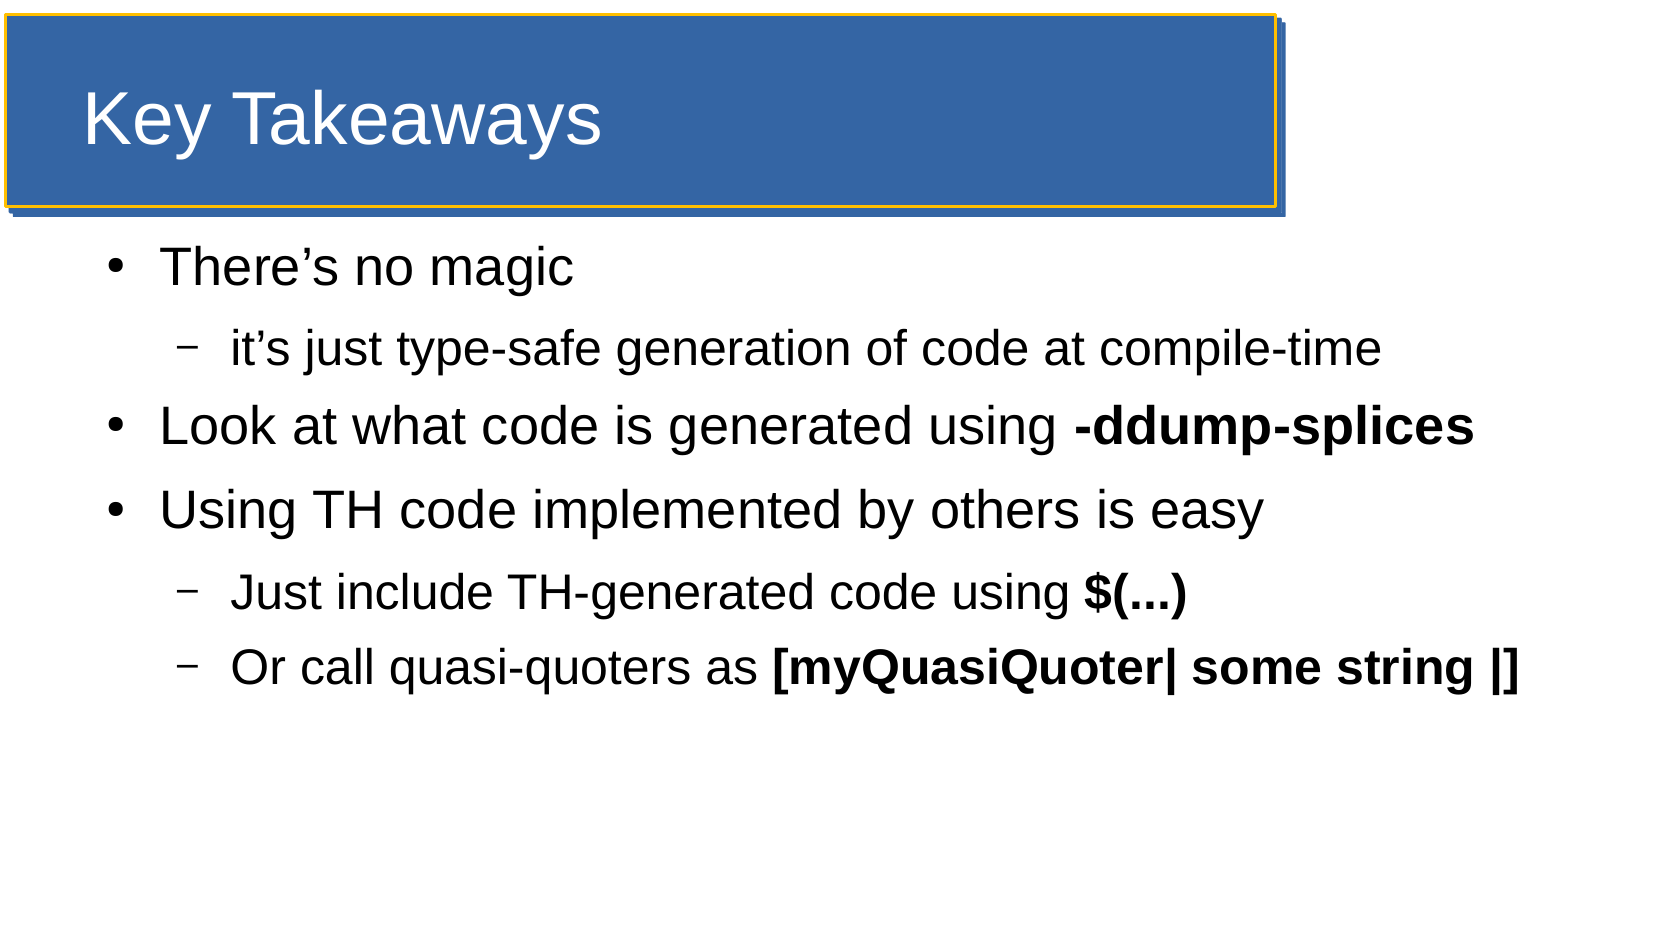

# Key Takeaways
There’s no magic
it’s just type-safe generation of code at compile-time
Look at what code is generated using -ddump-splices
Using TH code implemented by others is easy
Just include TH-generated code using $(...)
Or call quasi-quoters as [myQuasiQuoter| some string |]